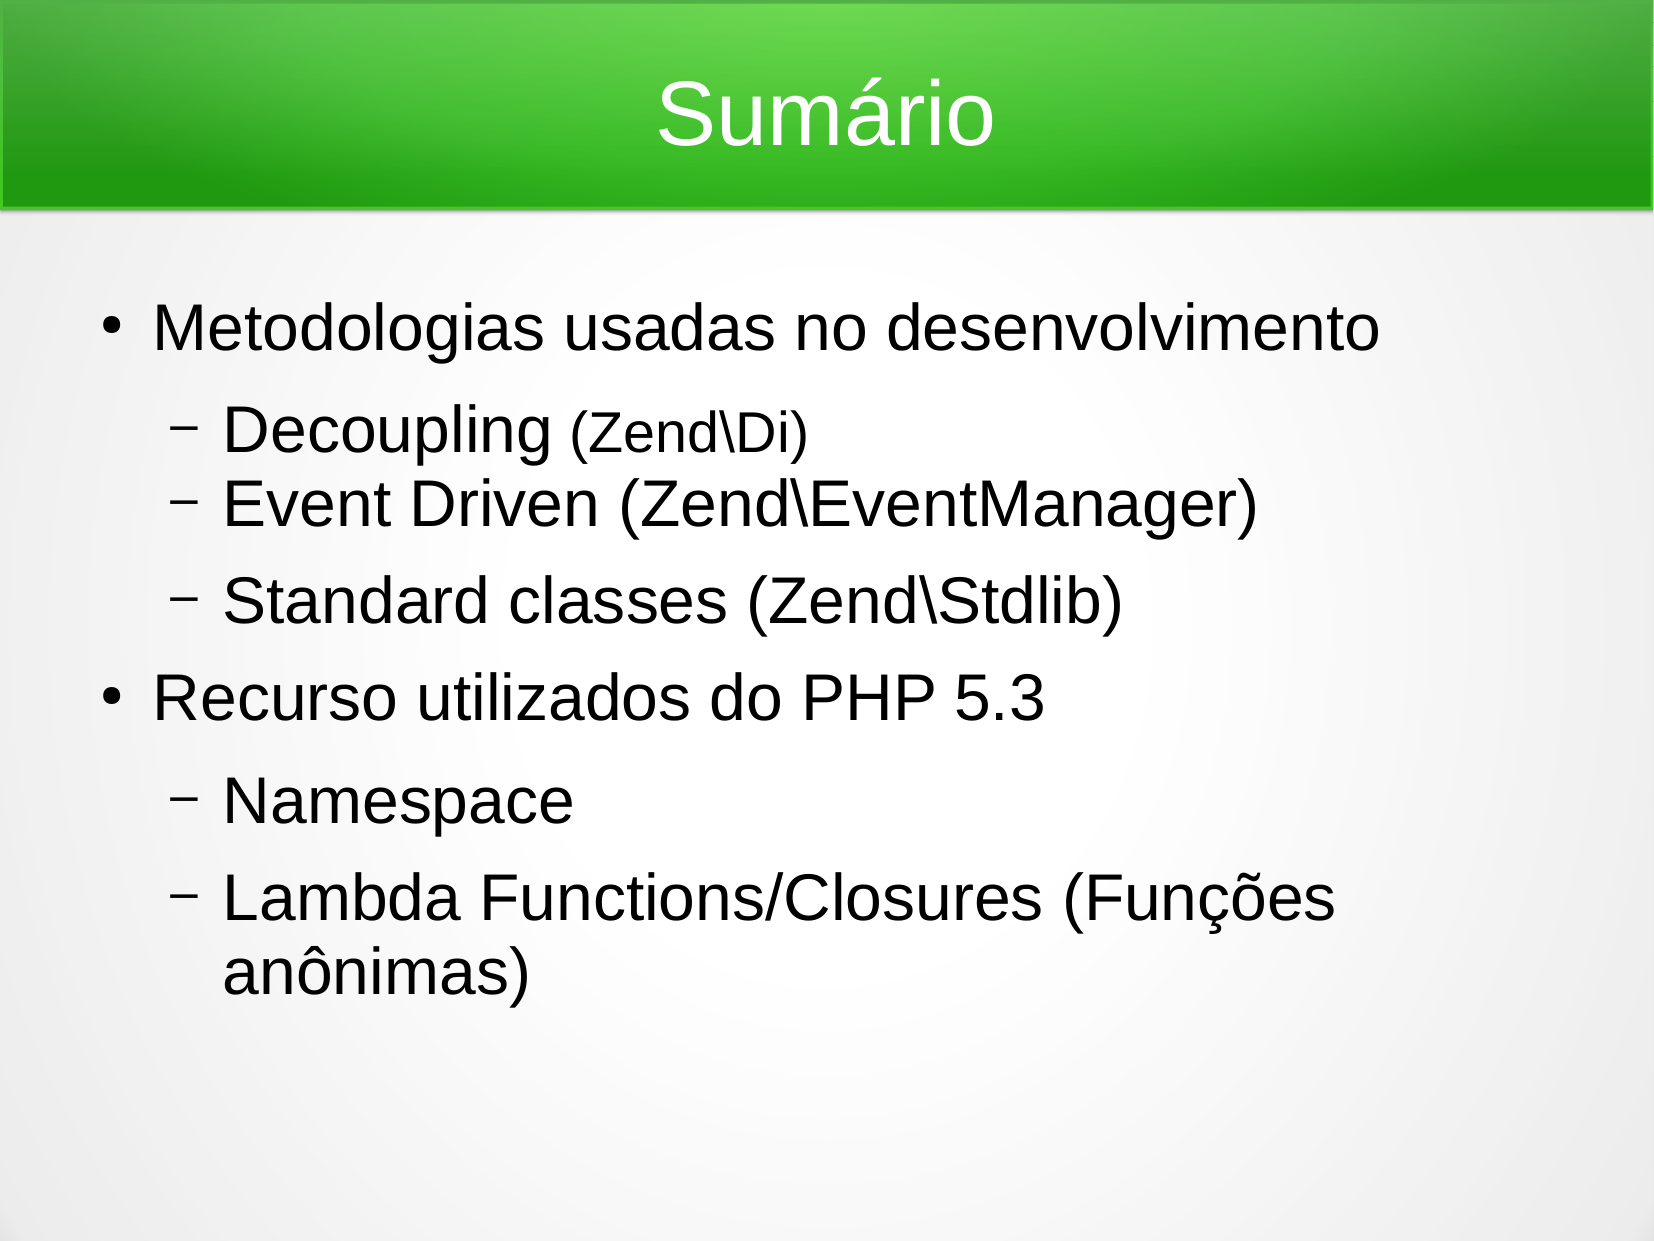

# Sumário
Metodologias usadas no desenvolvimento
Decoupling (Zend\Di)
Event Driven (Zend\EventManager)
Standard classes (Zend\Stdlib)
Recurso utilizados do PHP 5.3
Namespace
Lambda Functions/Closures (Funções anônimas)